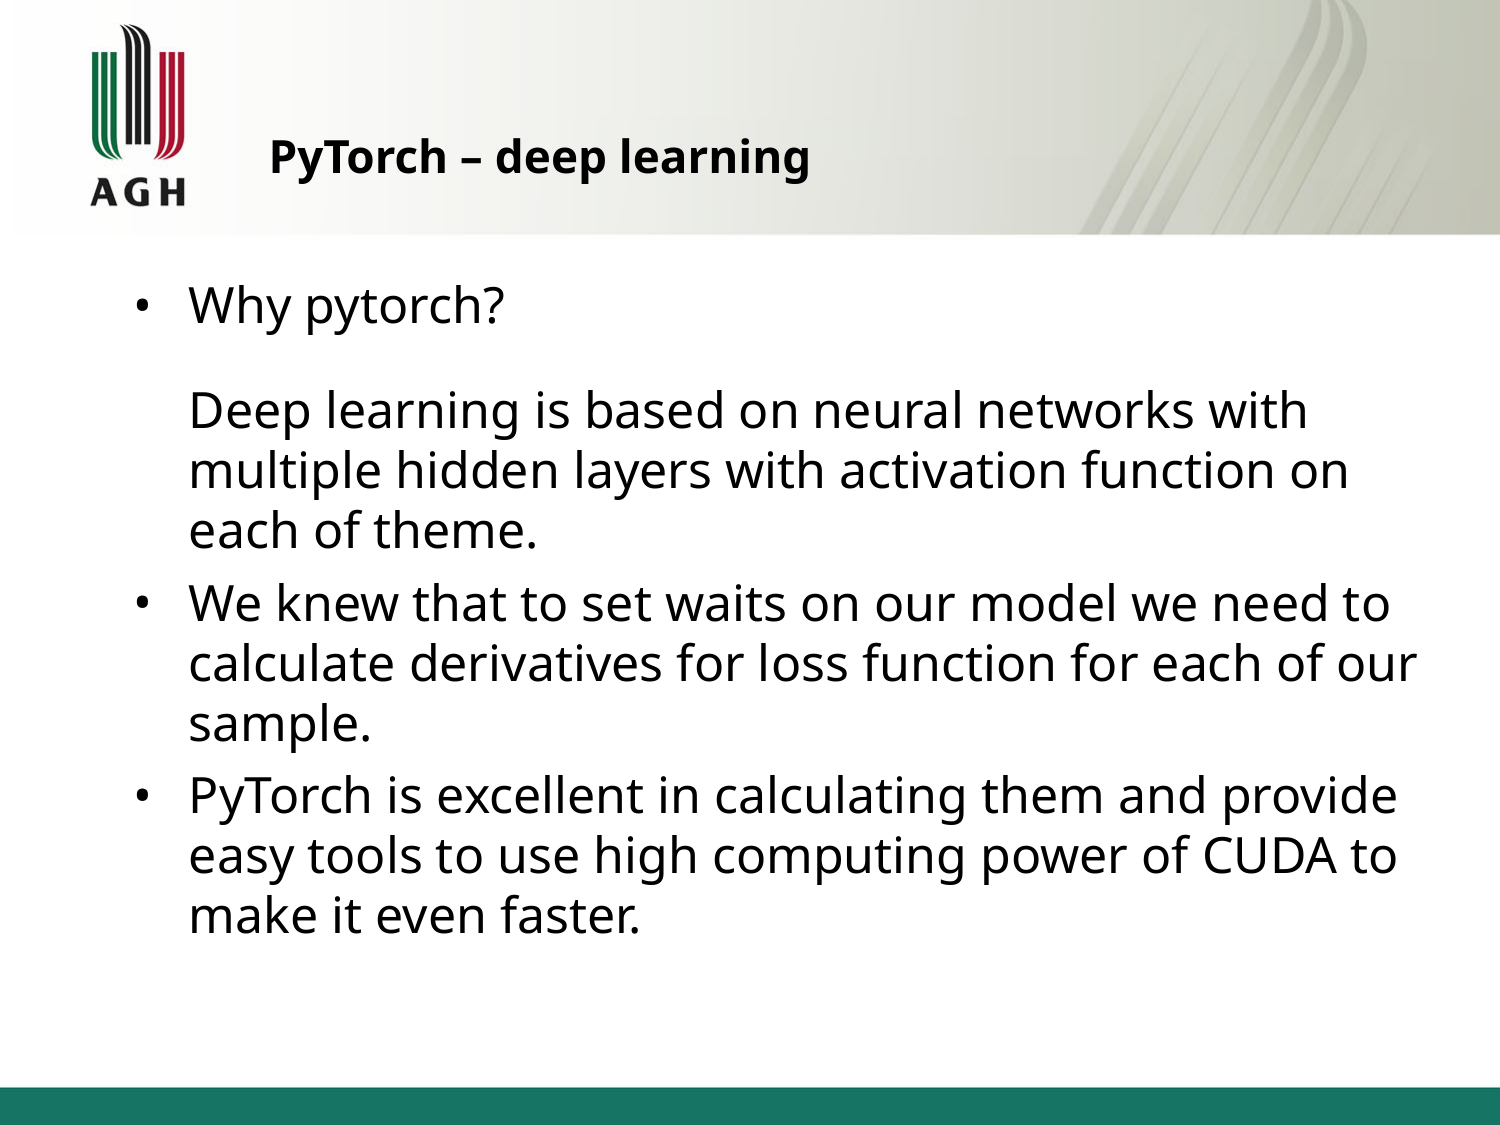

PyTorch – deep learning
Why pytorch?
Deep learning is based on neural networks with multiple hidden layers with activation function on each of theme.
We knew that to set waits on our model we need to calculate derivatives for loss function for each of our sample.
PyTorch is excellent in calculating them and provide easy tools to use high computing power of CUDA to make it even faster.